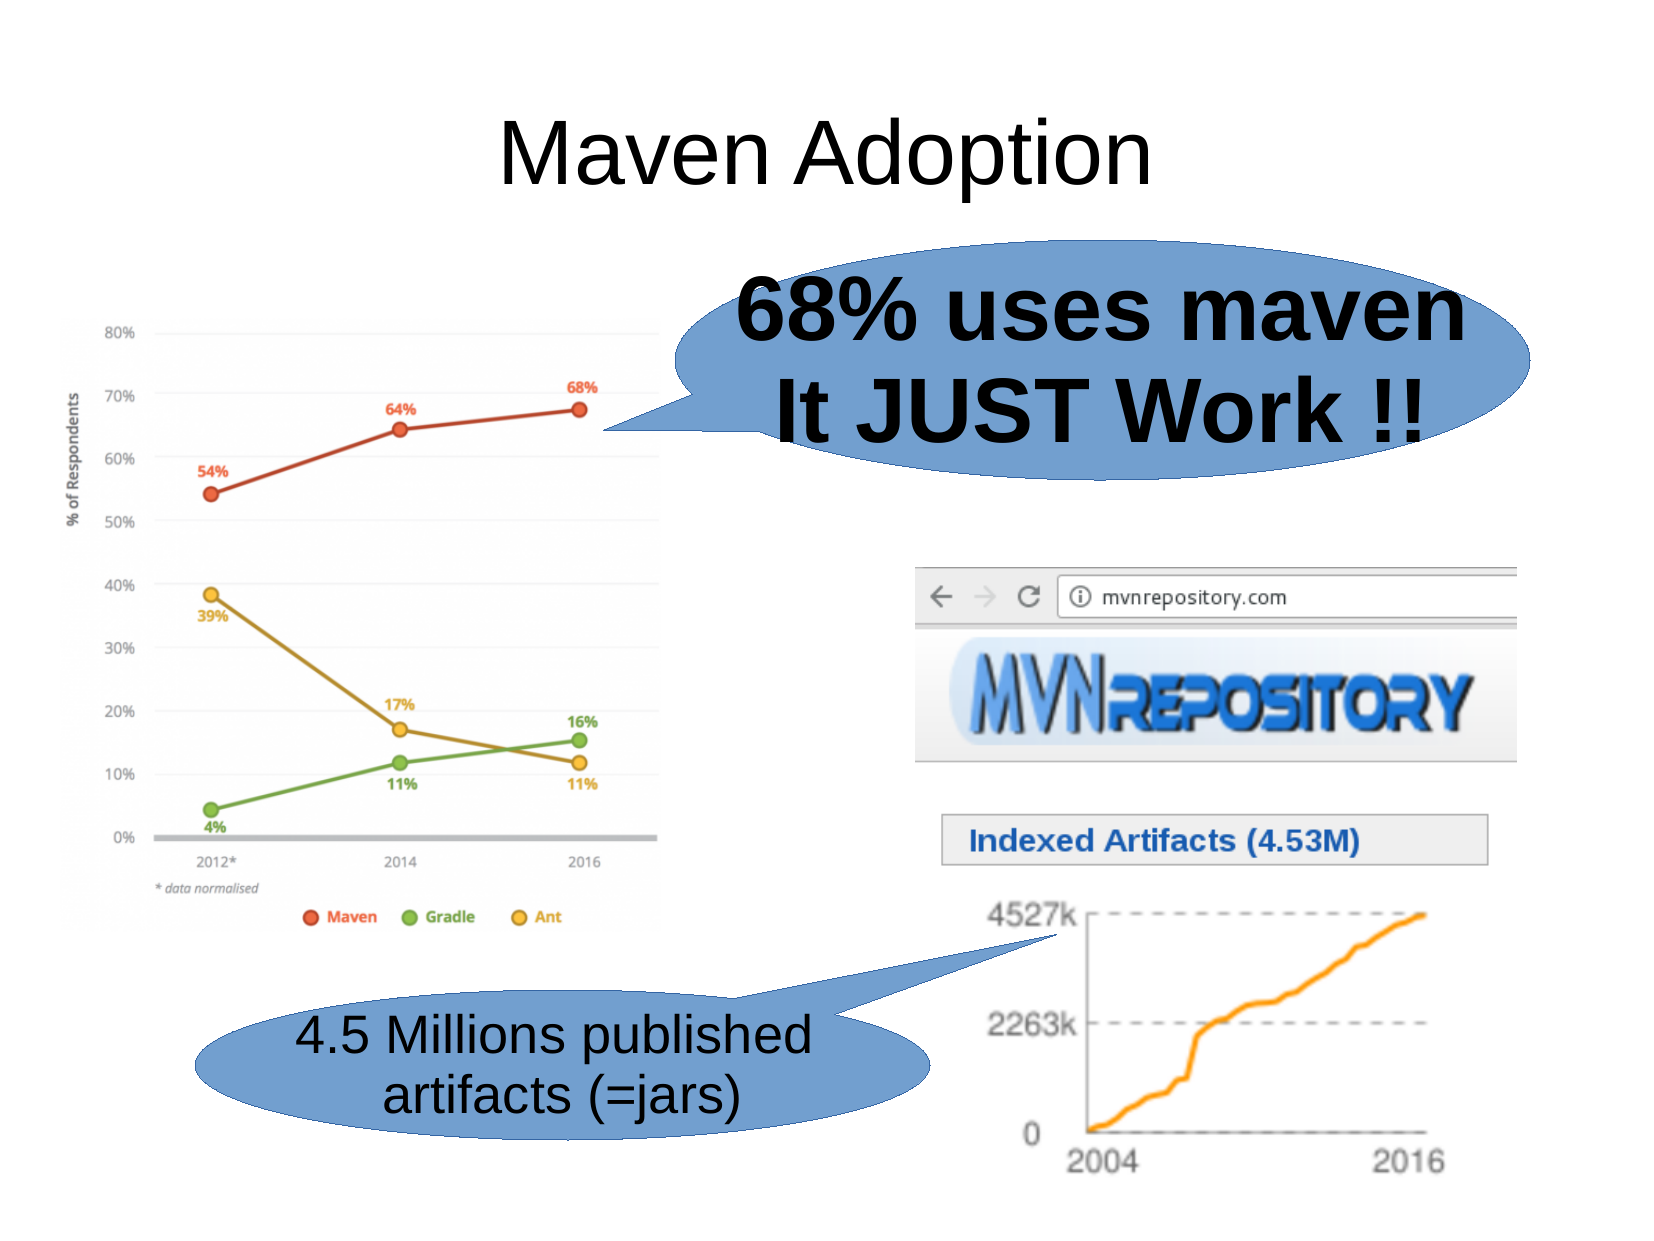

# Maven Adoption
68% uses maven
It JUST Work !!
4.5 Millions published
artifacts (=jars)